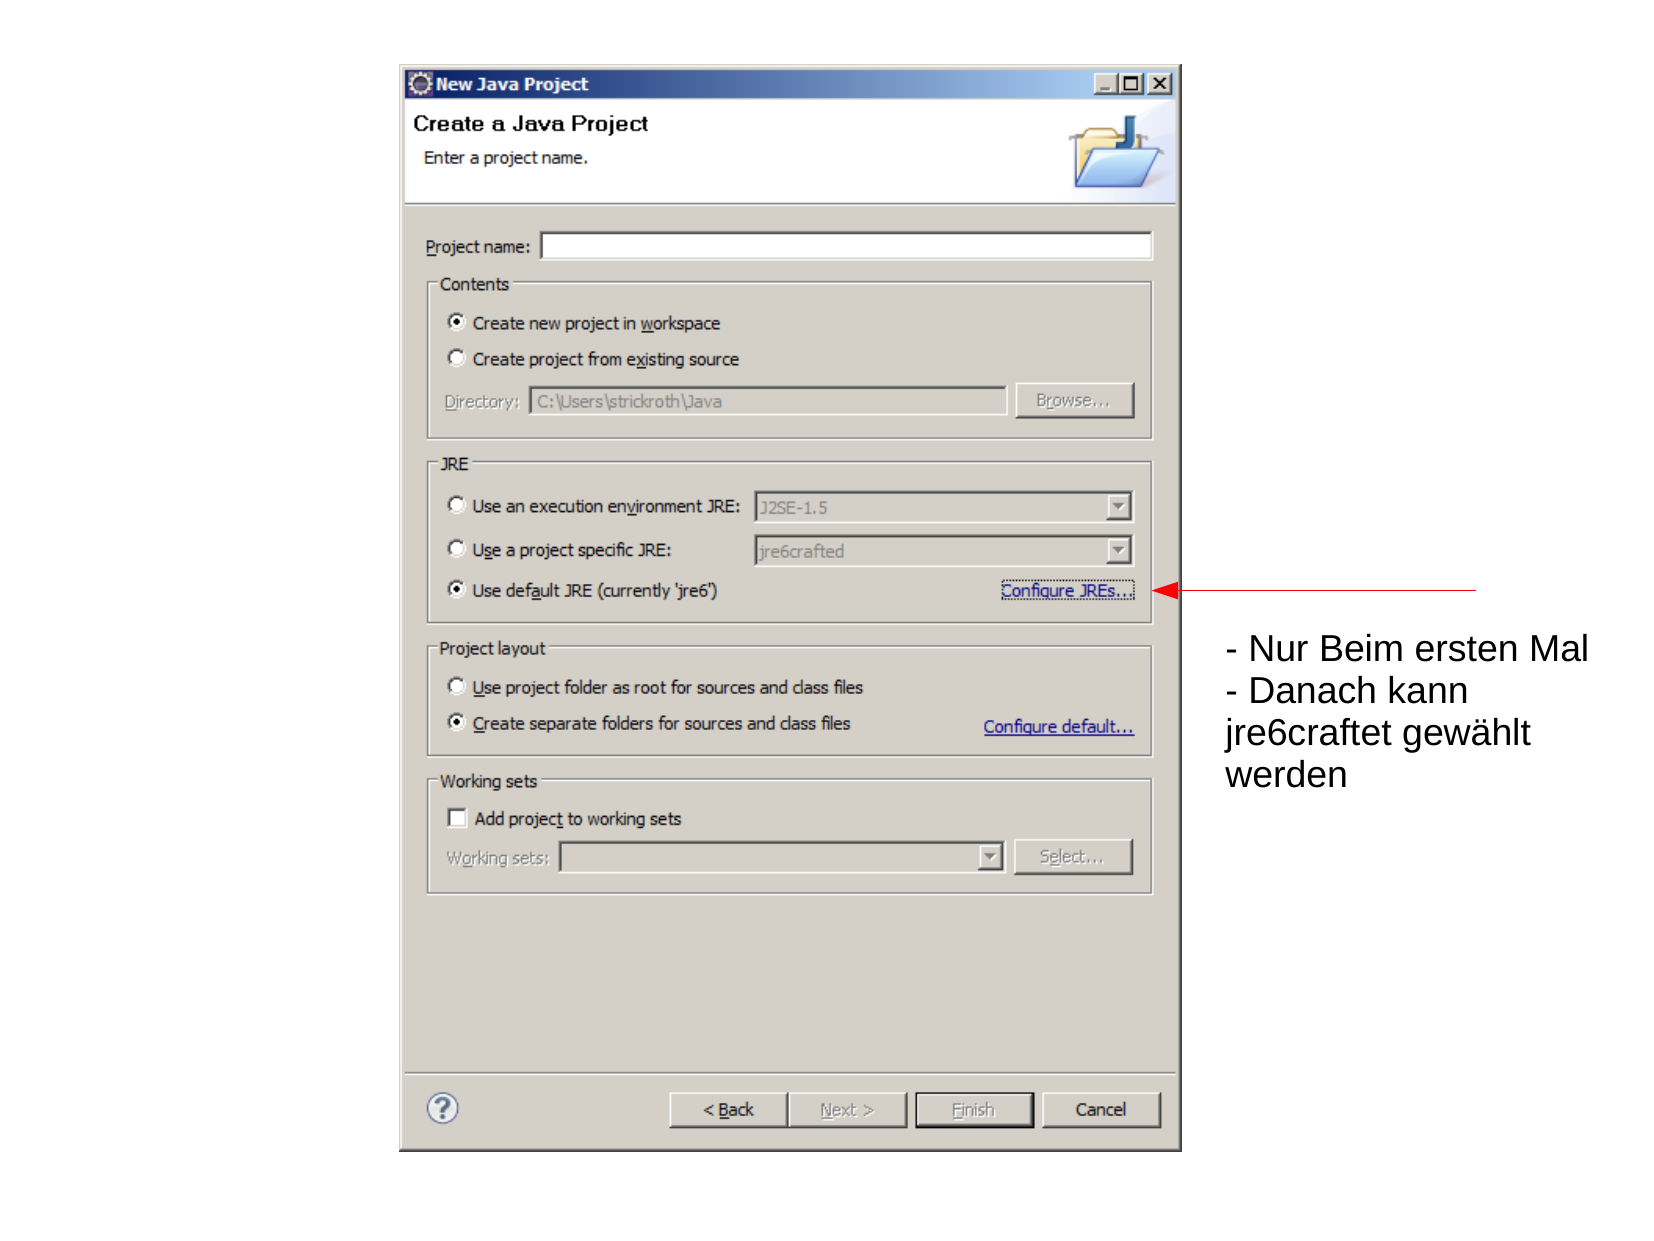

- Nur Beim ersten Mal
- Danach kann jre6craftet gewählt werden